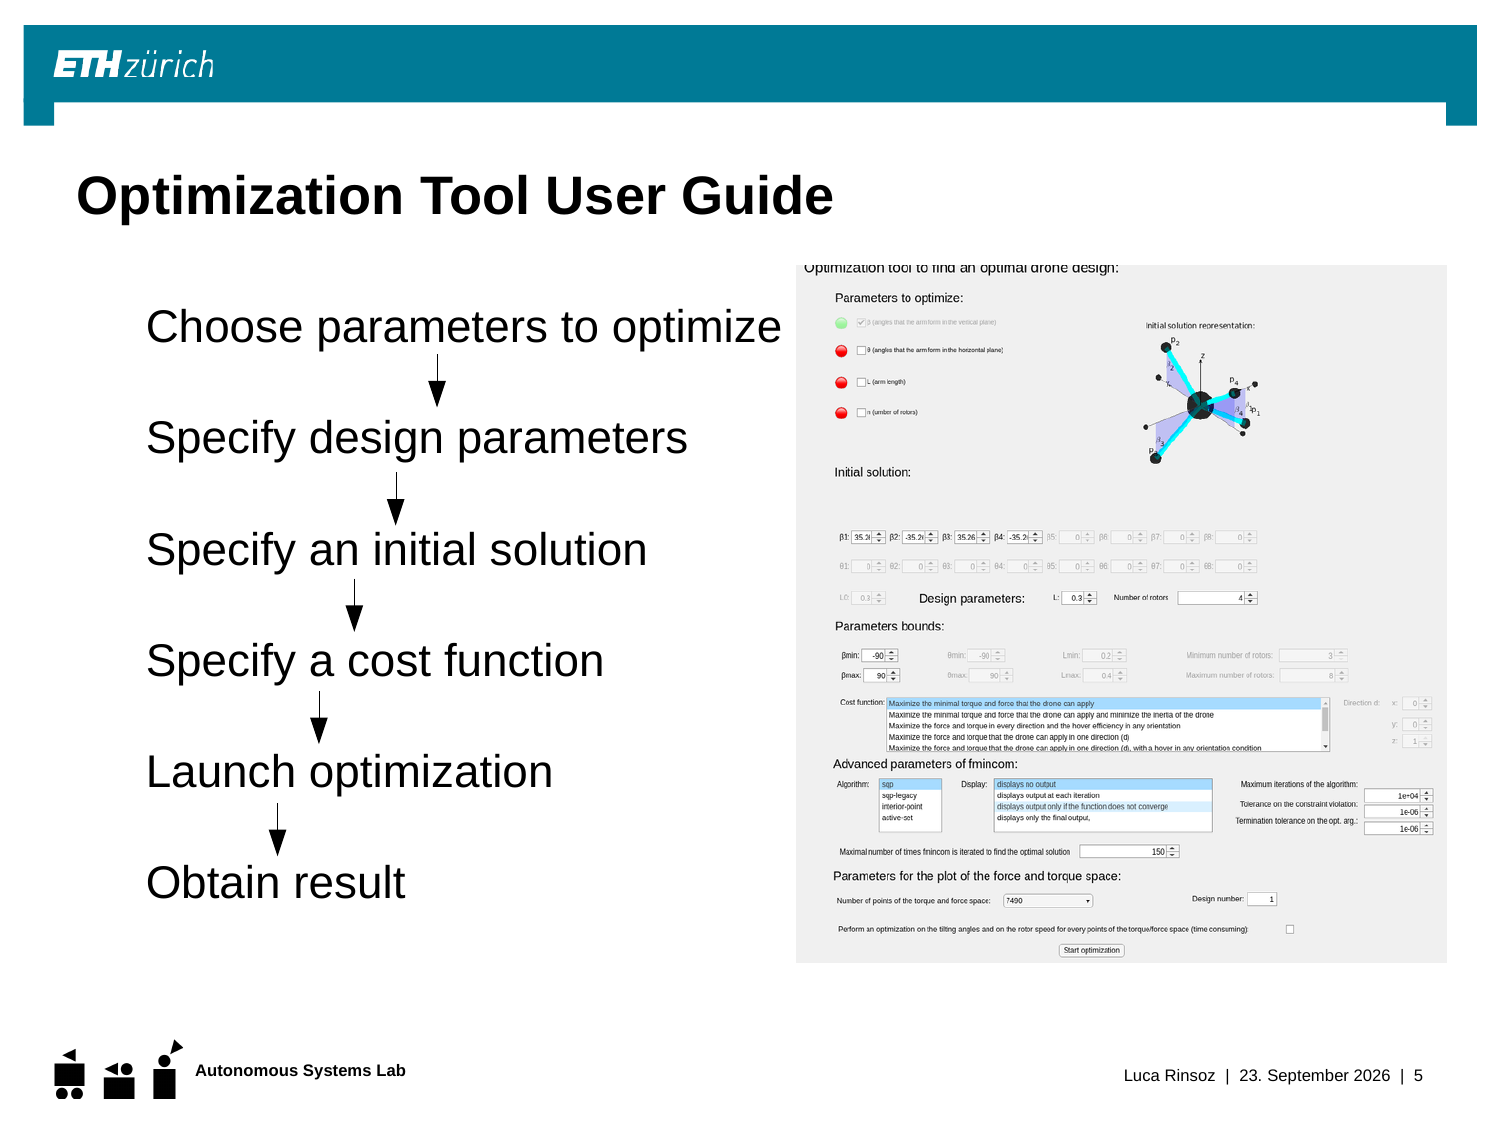

# Optimization Tool User Guide
Choose parameters to optimize
Specify design parameters
Specify an initial solution
Specify a cost function
Launch optimization
Obtain result
((Name))
5